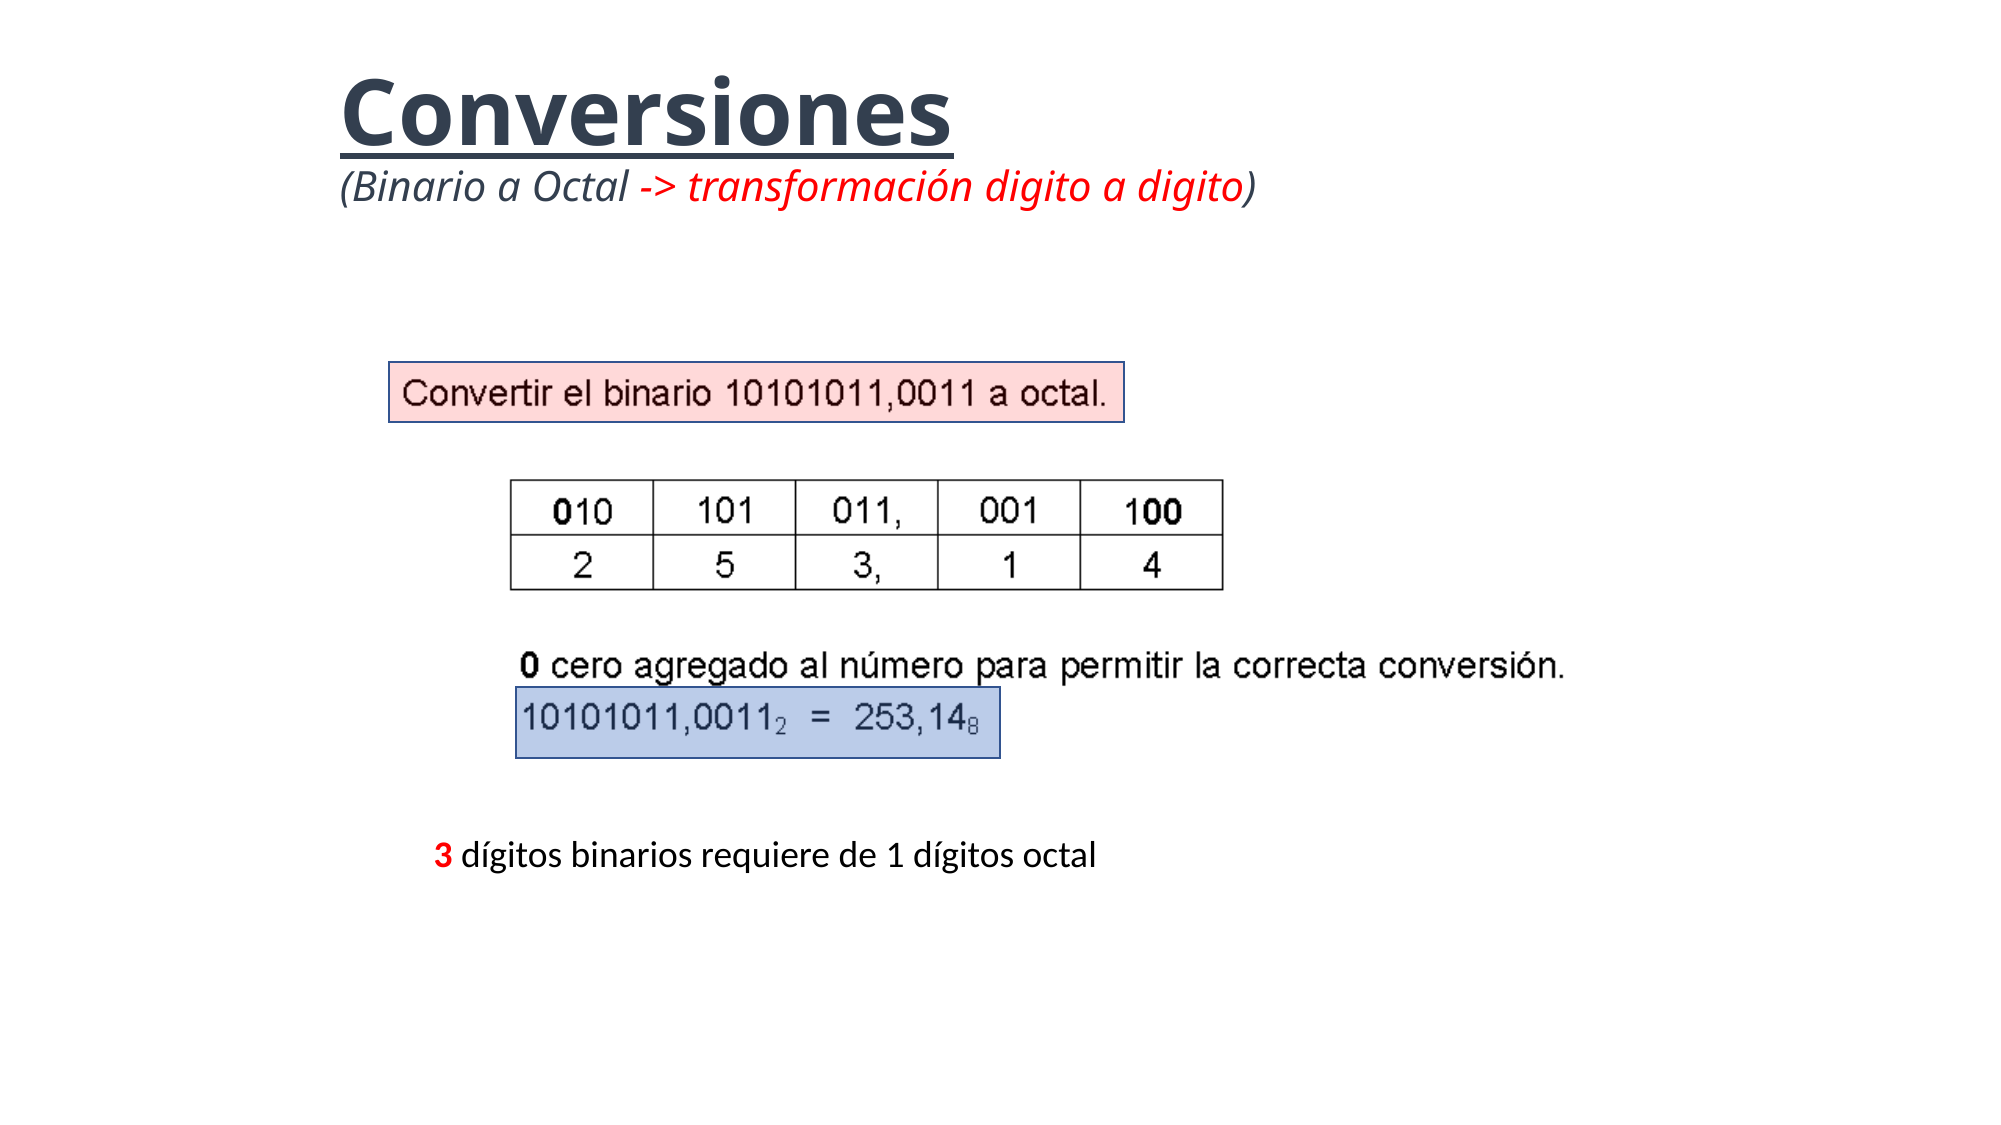

# Conversiones (Binario a Octal -> transformación digito a digito)
3 dígitos binarios requiere de 1 dígitos octal